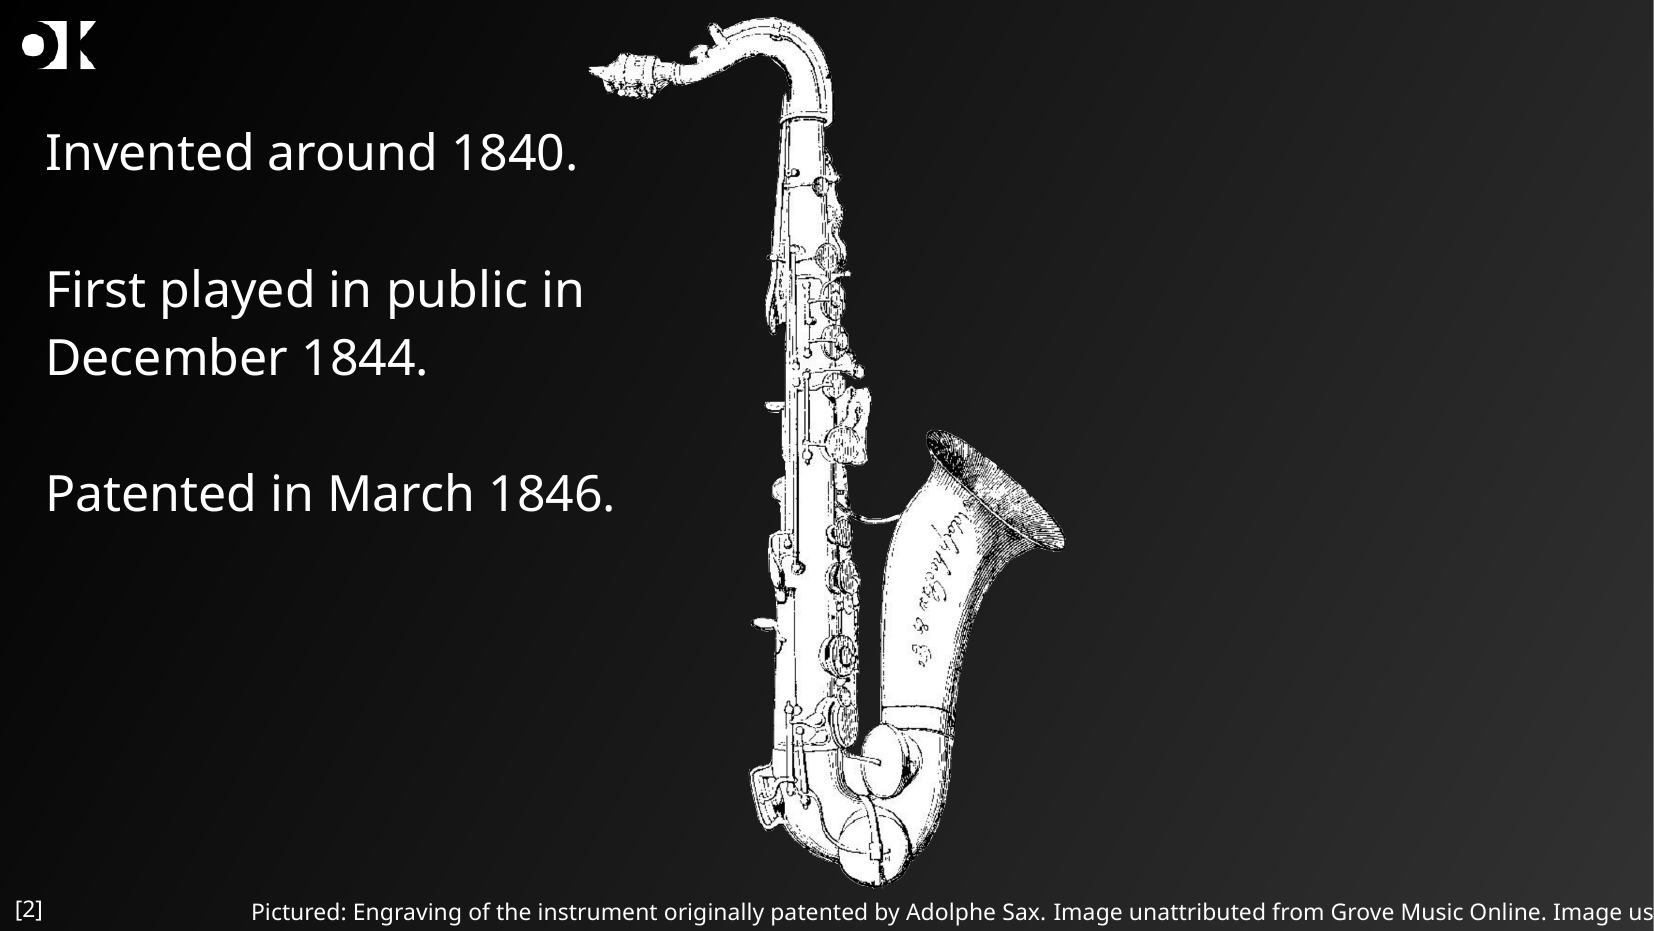

Invented around 1840.
First played in public in
December 1844.
Patented in March 1846.
[2]
Pictured: Engraving of the instrument originally patented by Adolphe Sax. Image unattributed from Grove Music Online. Image used under Fair Dealing.